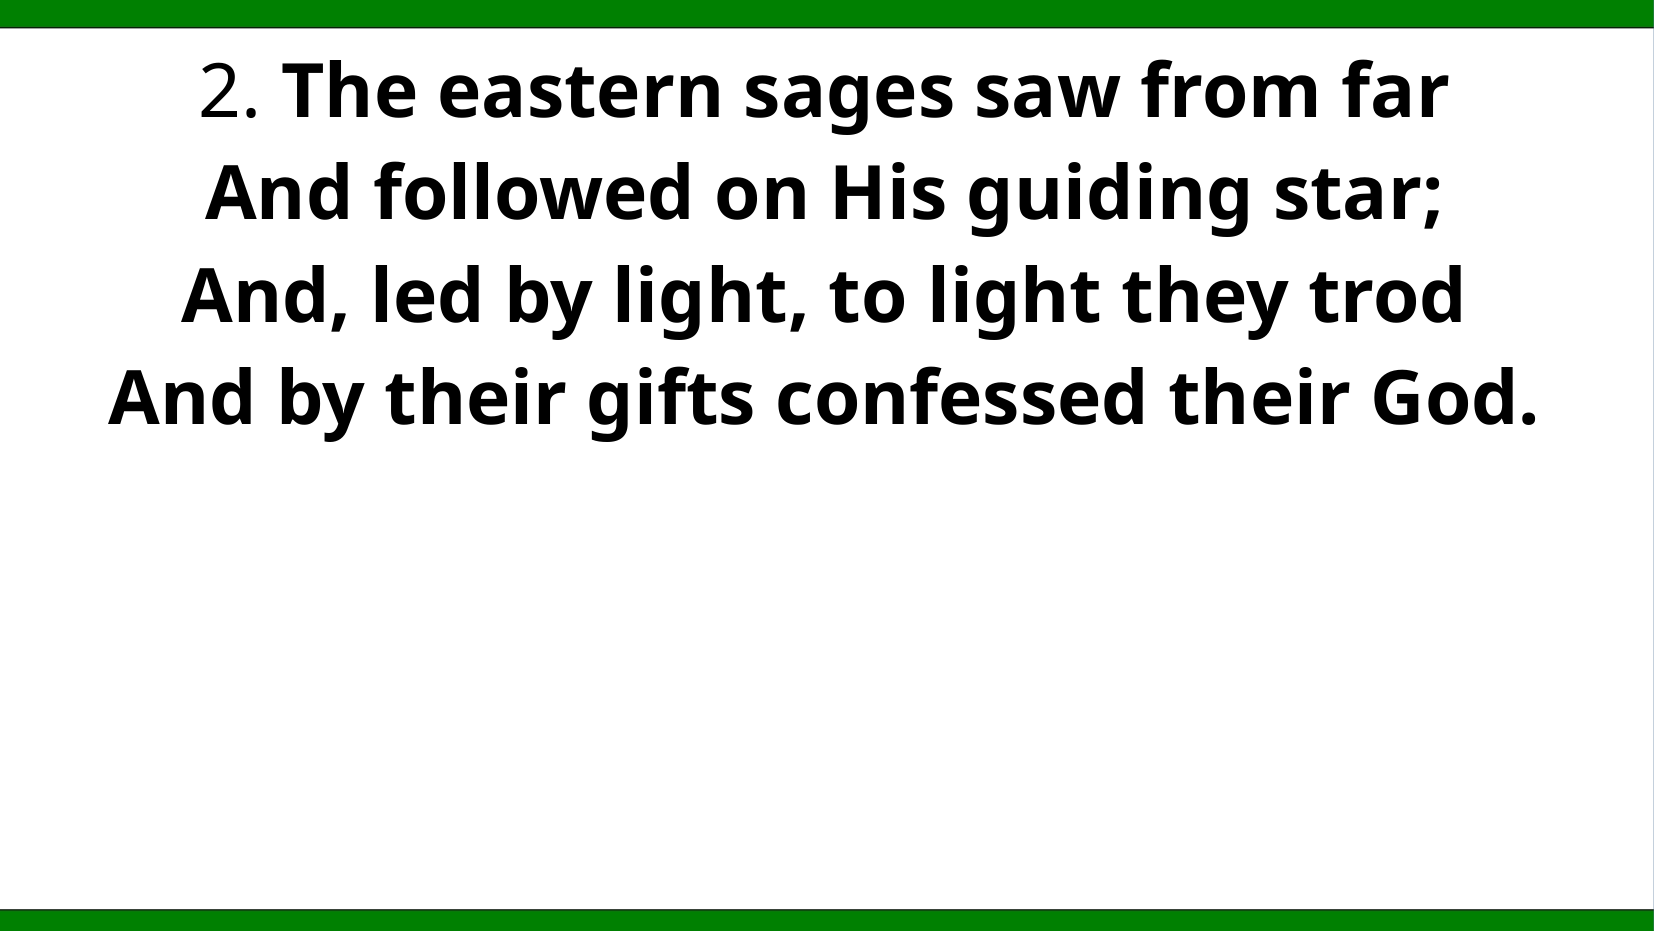

2.	 The eastern sages saw from far
And followed on His guiding star;
And, led by light, to light they trod
And by their gifts confessed their God.